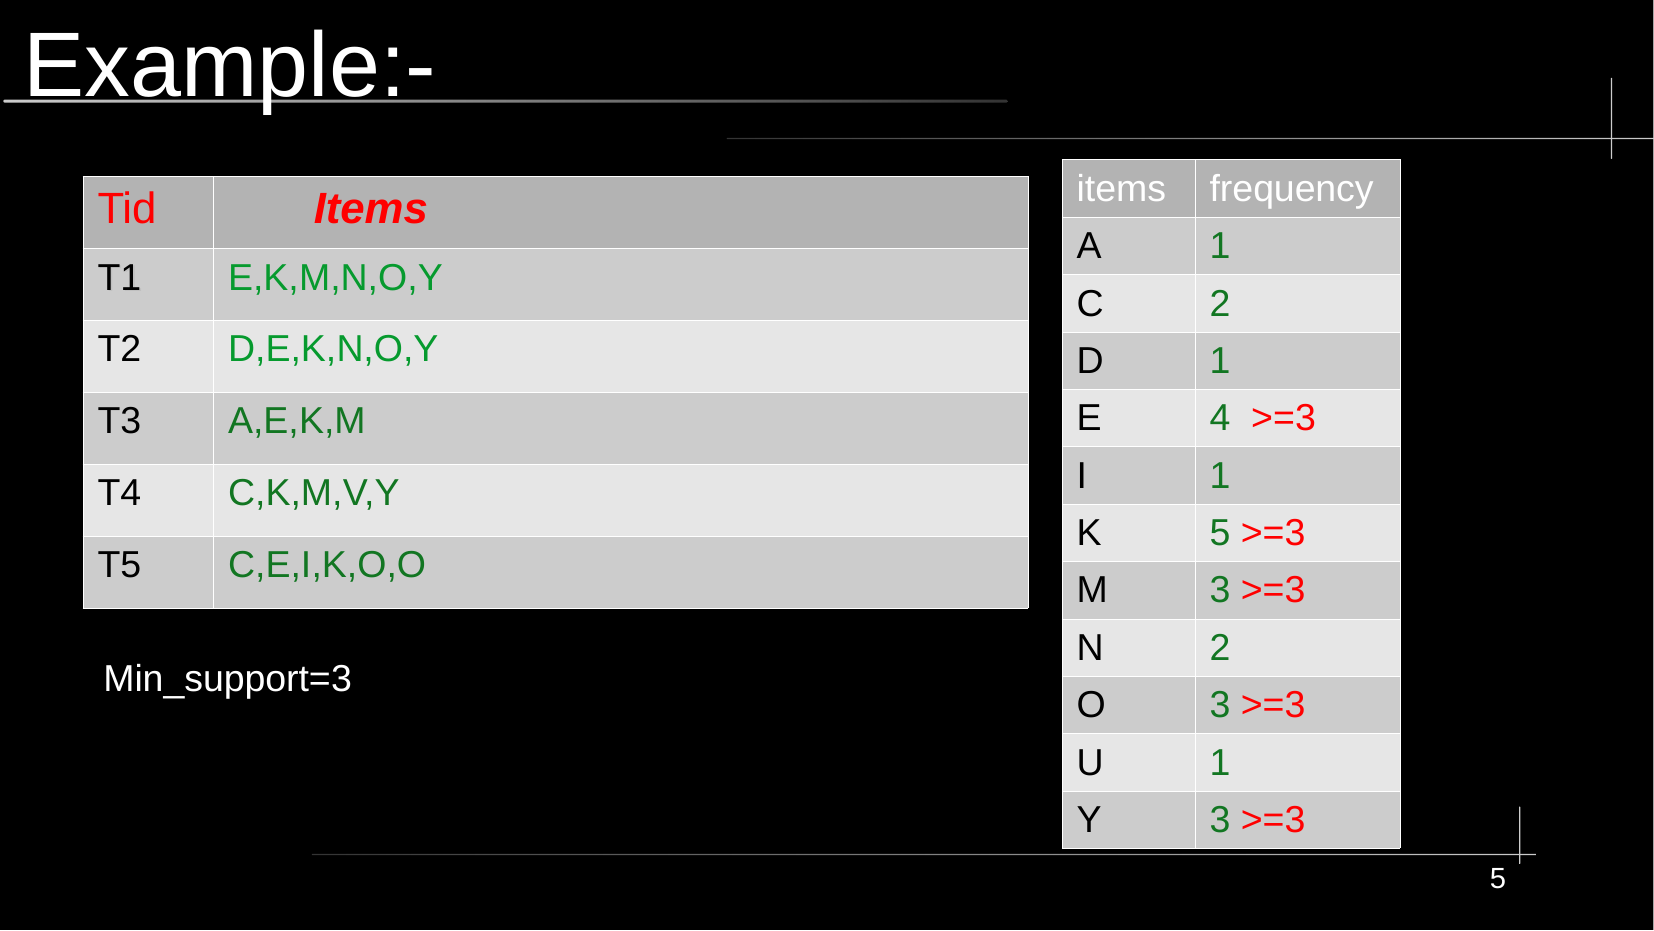

# Example:-
| items | frequency |
| --- | --- |
| A | 1 |
| C | 2 |
| D | 1 |
| E | 4 >=3 |
| I | 1 |
| K | 5 >=3 |
| M | 3 >=3 |
| N | 2 |
| O | 3 >=3 |
| U | 1 |
| Y | 3 >=3 |
| Tid | Items |
| --- | --- |
| T1 | E,K,M,N,O,Y |
| T2 | D,E,K,N,O,Y |
| T3 | A,E,K,M |
| T4 | C,K,M,V,Y |
| T5 | C,E,I,K,O,O |
Min_support=3
5